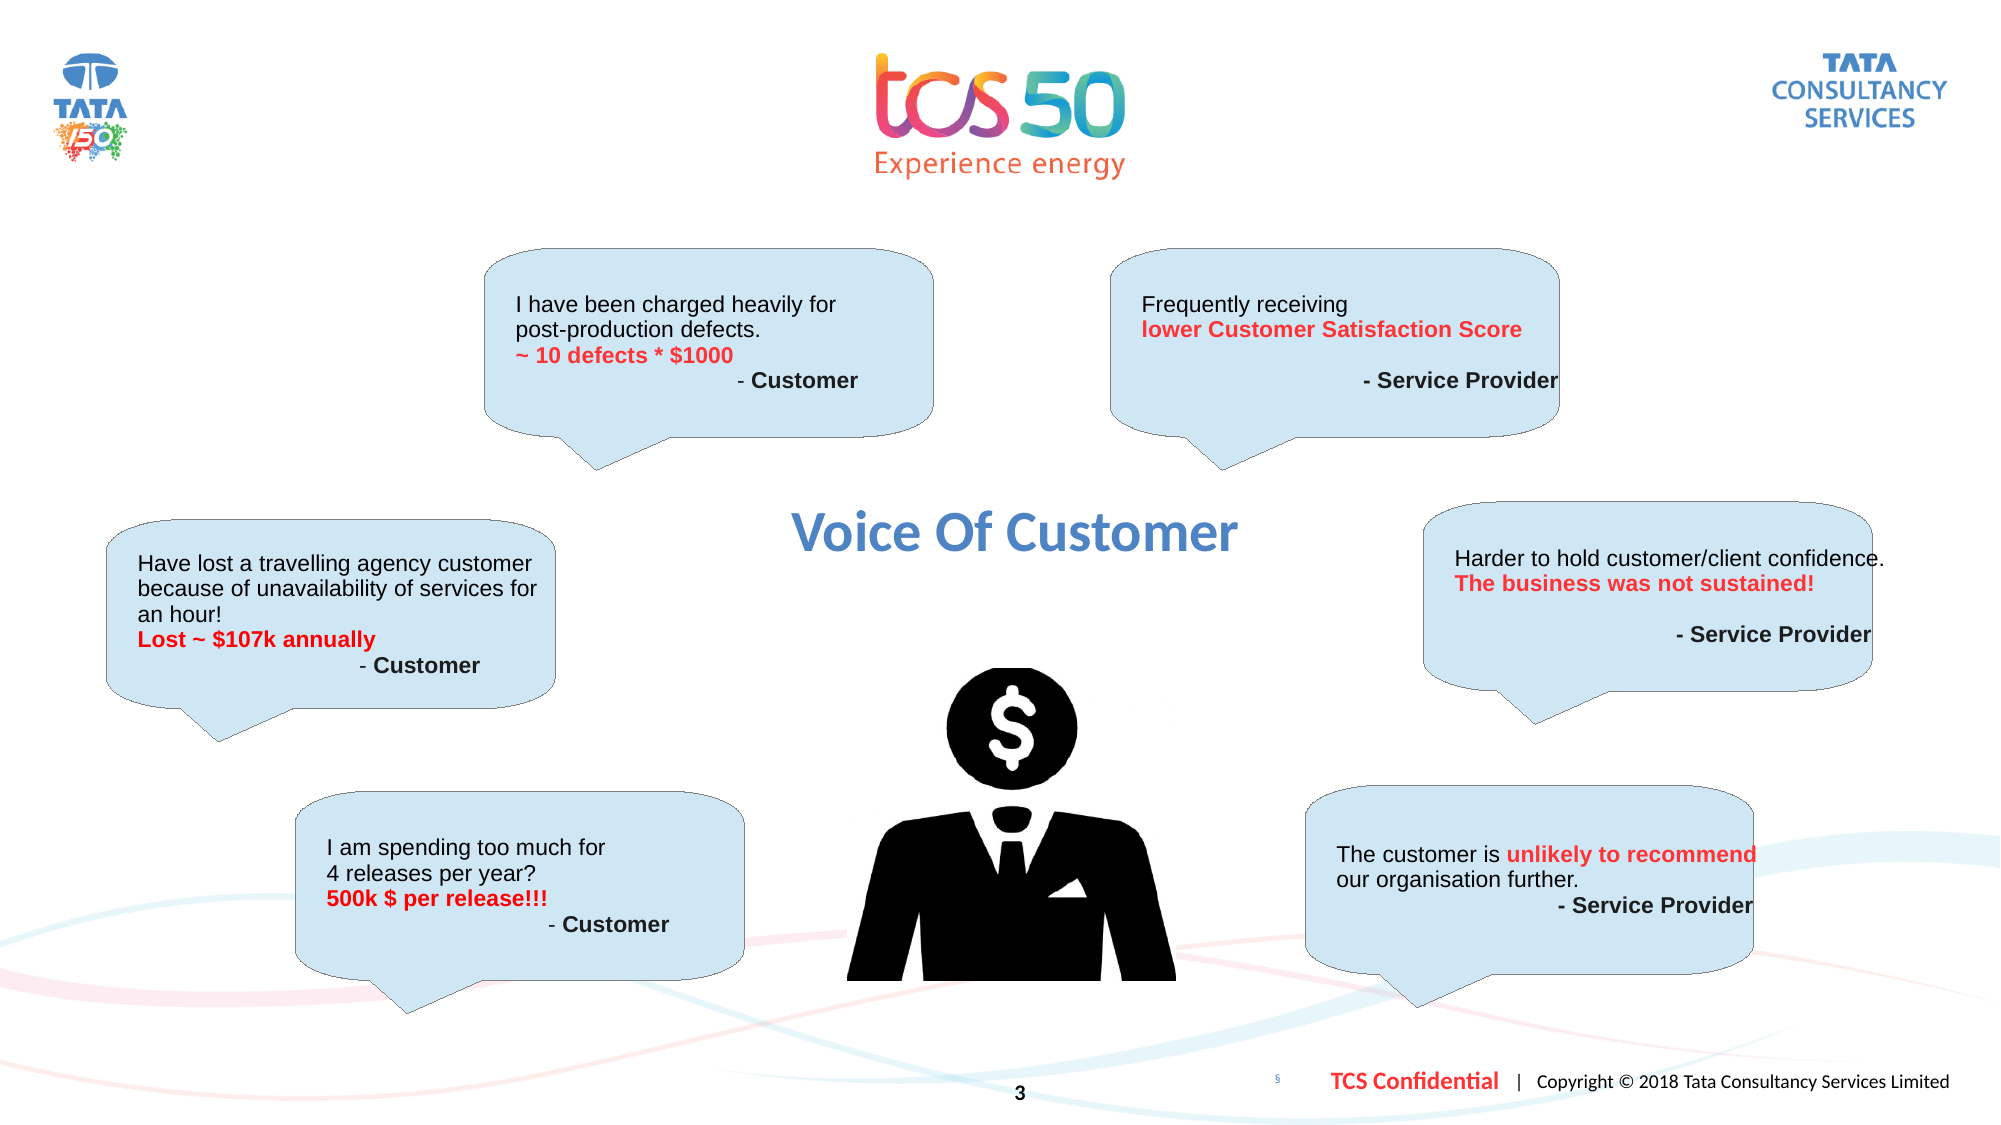

I have been charged heavily for
post-production defects.
~ 10 defects * $1000
			- Customer
Frequently receiving
lower Customer Satisfaction Score
			- Service Provider
Harder to hold customer/client confidence.
The business was not sustained!
			- Service Provider
Voice Of Customer
Have lost a travelling agency customer
because of unavailability of services for
an hour!
Lost ~ $107k annually
			- Customer
The customer is unlikely to recommend
our organisation further.
			- Service Provider
I am spending too much for
4 releases per year?
500k $ per release!!!
			- Customer
# TCS Confidential